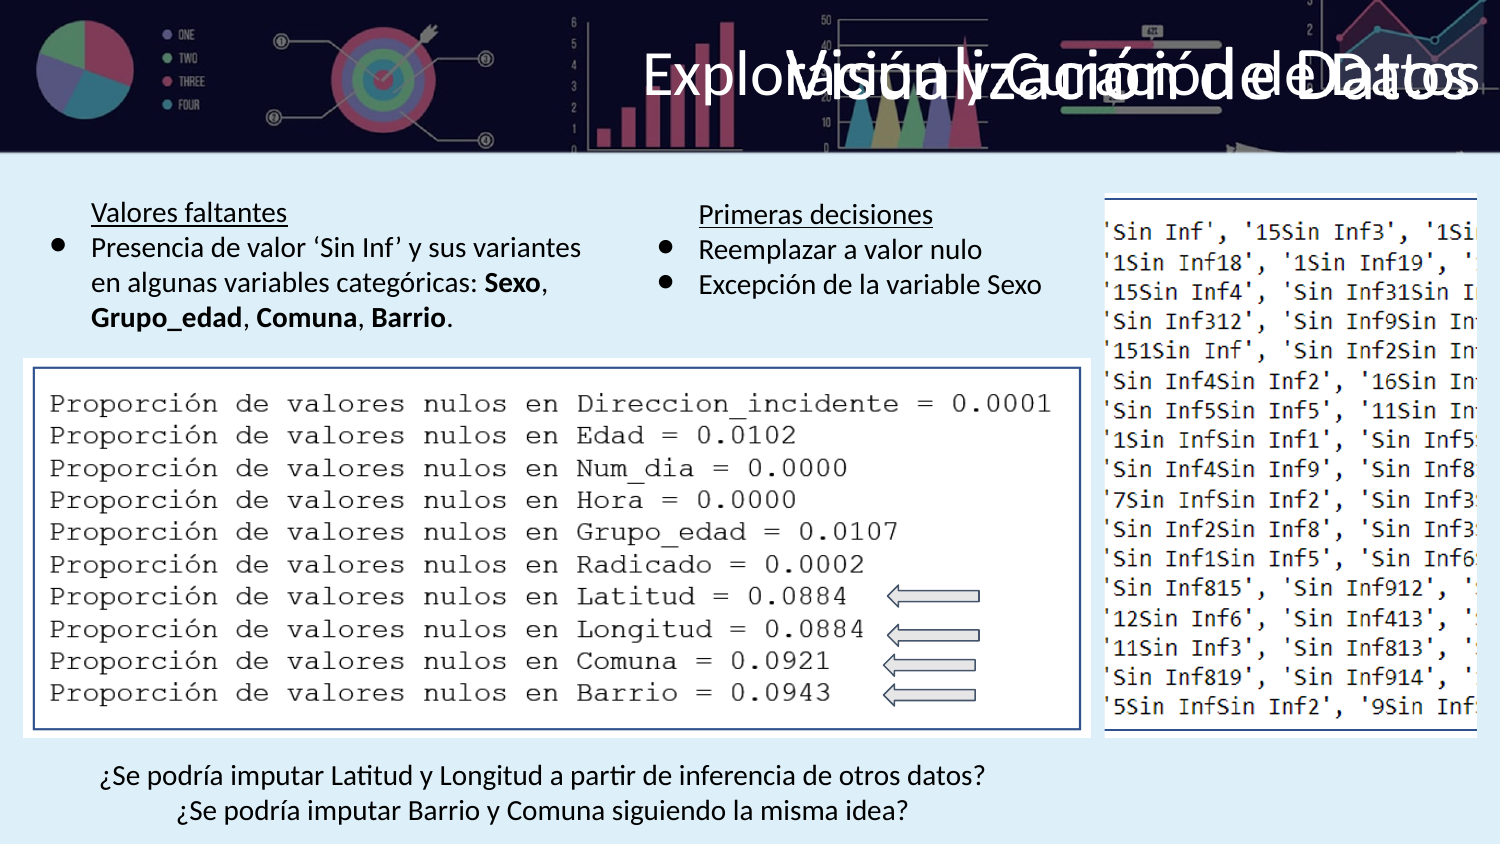

# Exploración y Curación de Datos
Valores faltantes
Presencia de valor ‘Sin Inf’ y sus variantes en algunas variables categóricas: Sexo, Grupo_edad, Comuna, Barrio.
Primeras decisiones
Reemplazar a valor nulo
Excepción de la variable Sexo
¿Se podría imputar Latitud y Longitud a partir de inferencia de otros datos?
¿Se podría imputar Barrio y Comuna siguiendo la misma idea?